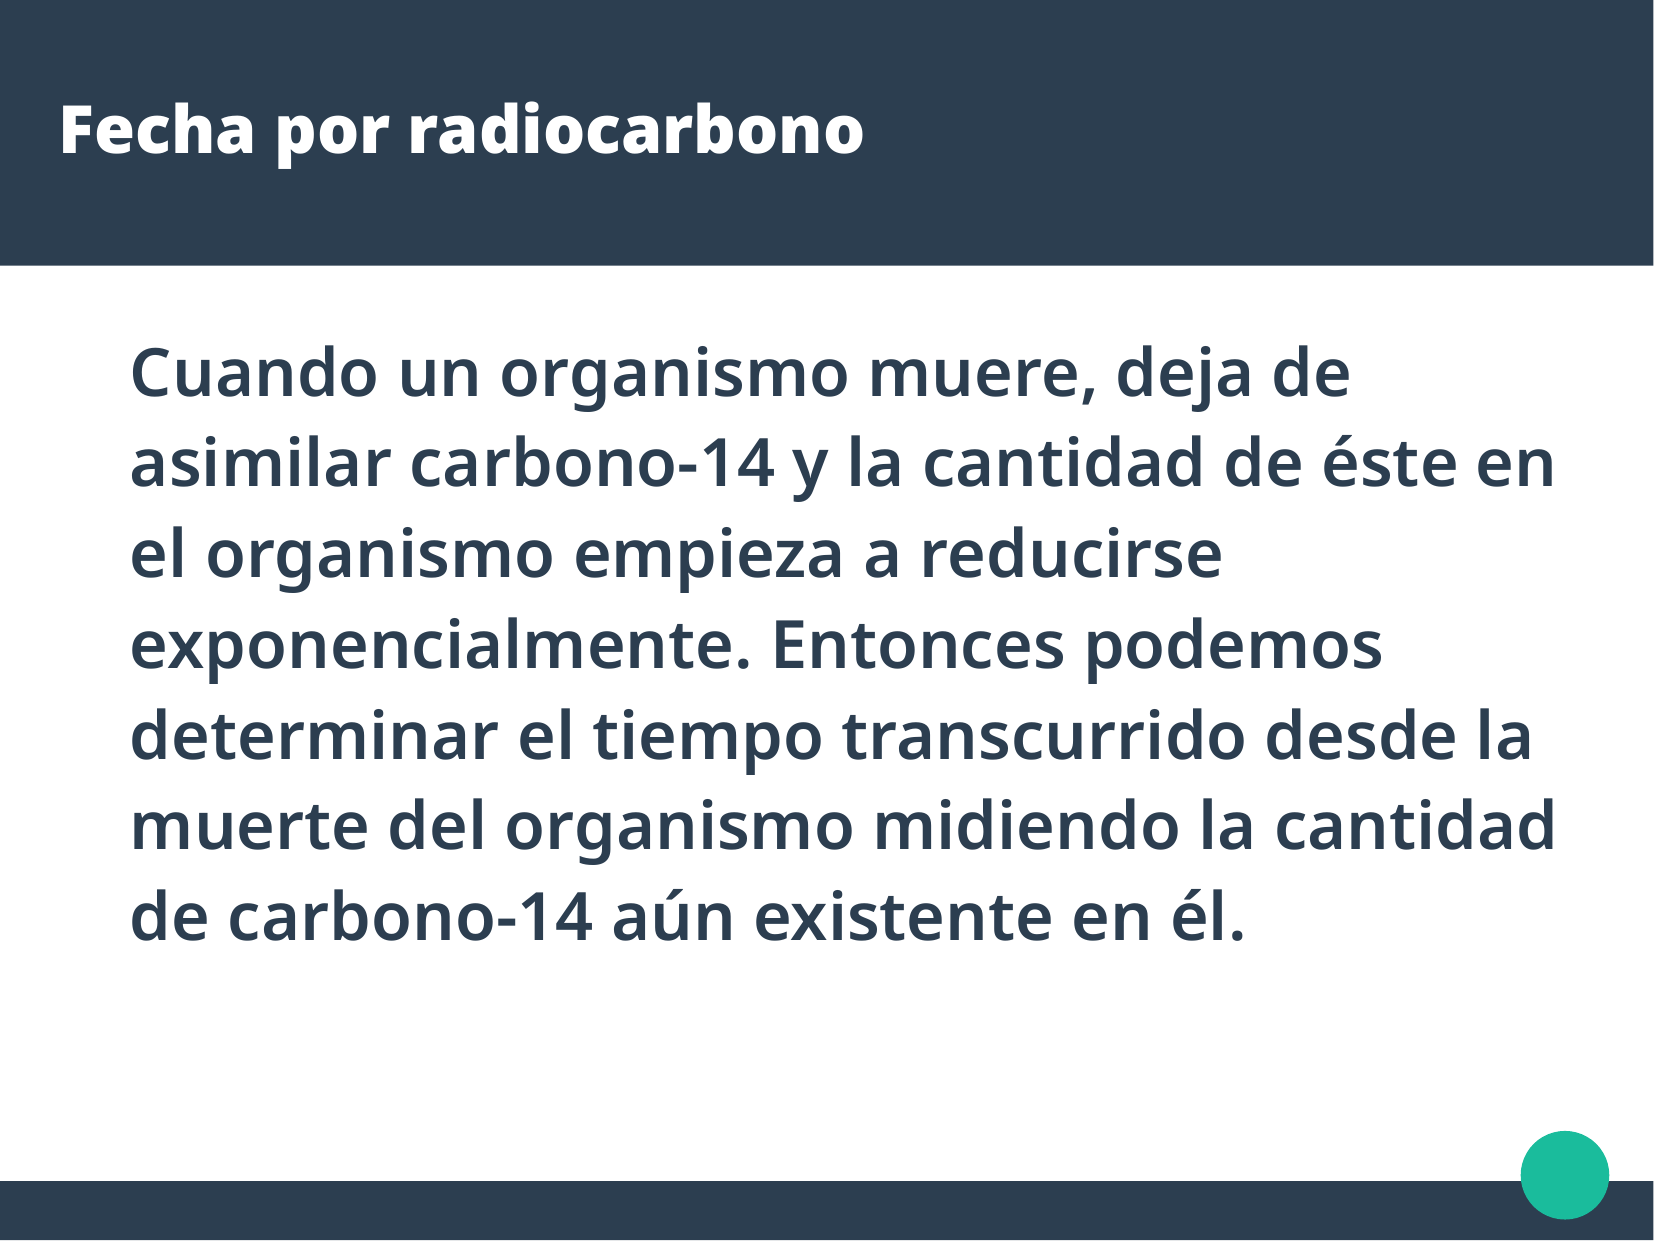

# Fecha por radiocarbono
Cuando un organismo muere, deja de asimilar carbono-14 y la cantidad de éste en el organismo empieza a reducirse exponencialmente. Entonces podemos determinar el tiempo transcurrido desde la muerte del organismo midiendo la cantidad de carbono-14 aún existente en él.